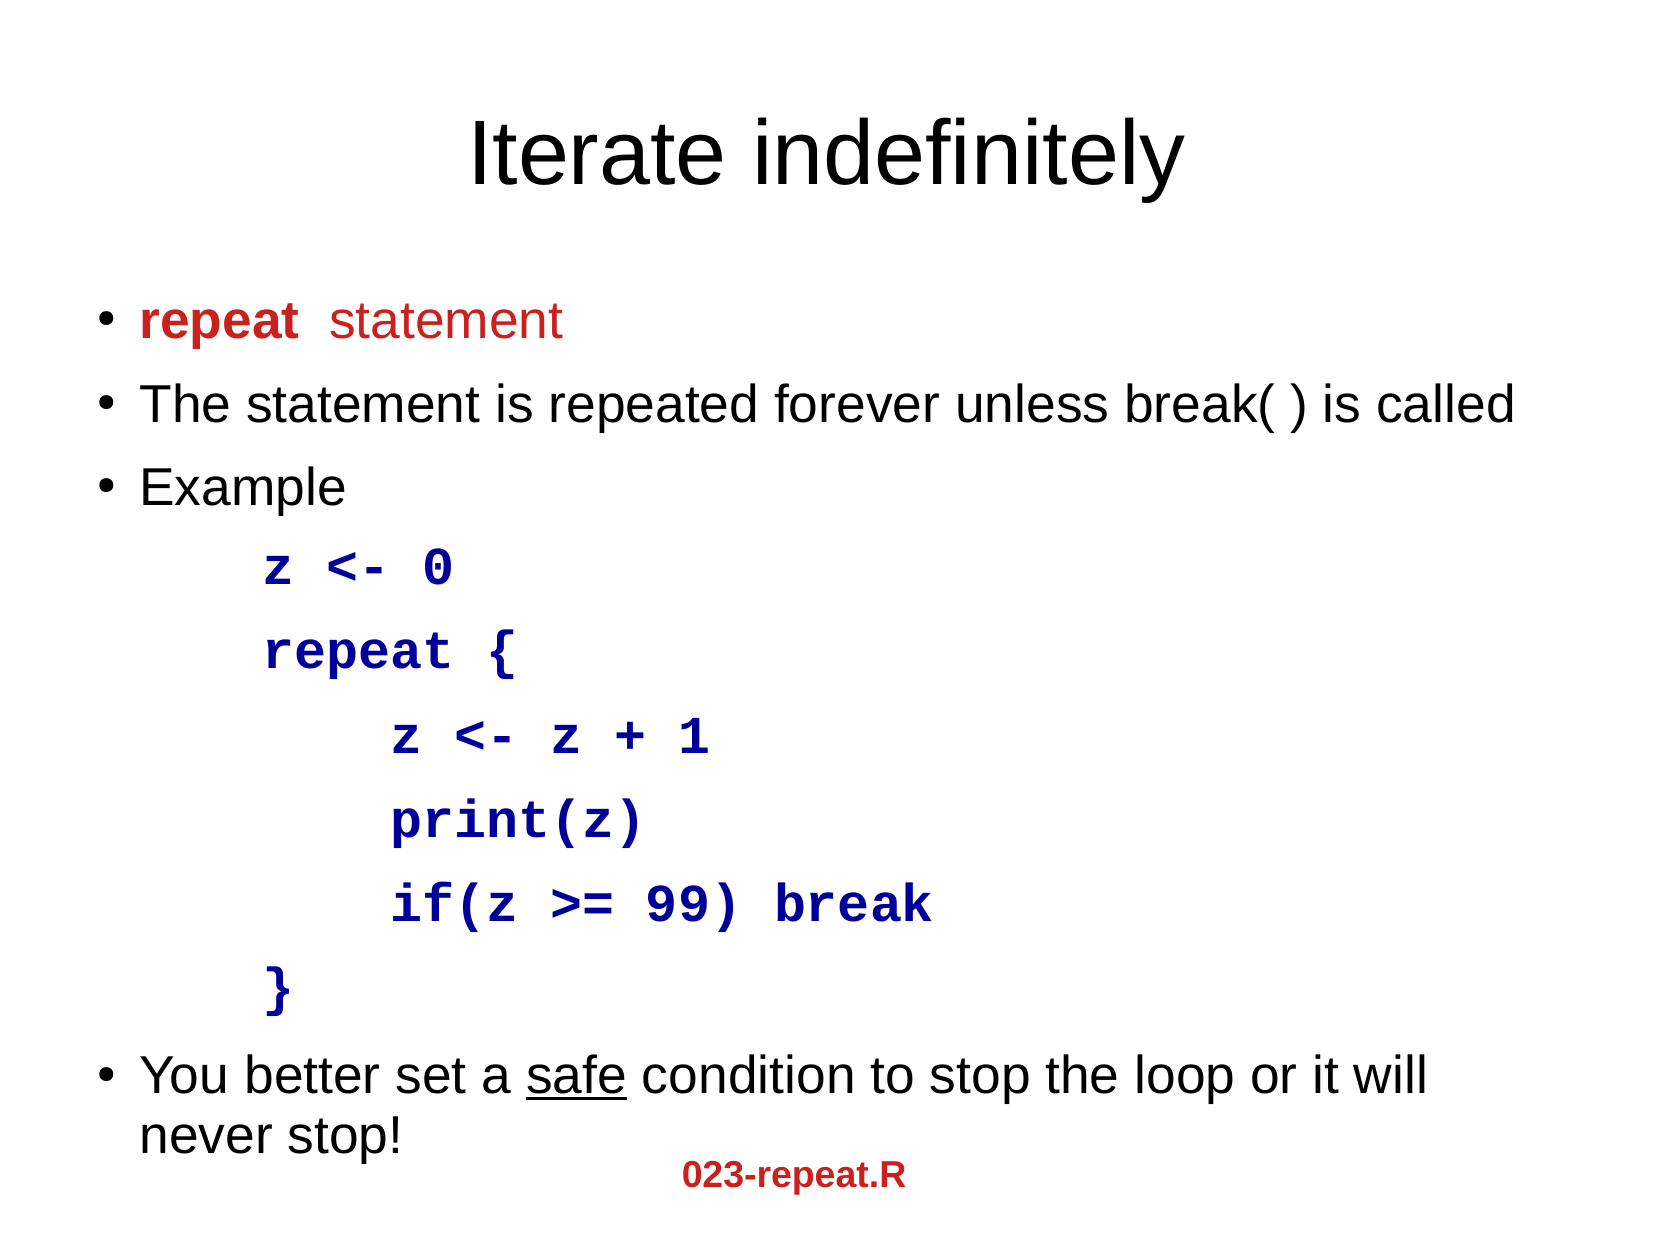

# Iterate indefinitely
repeat statement
The statement is repeated forever unless break( ) is called
Example
z <- 0
repeat {
 z <- z + 1
 print(z)
 if(z >= 99) break
}
You better set a safe condition to stop the loop or it will never stop!
023-repeat.R